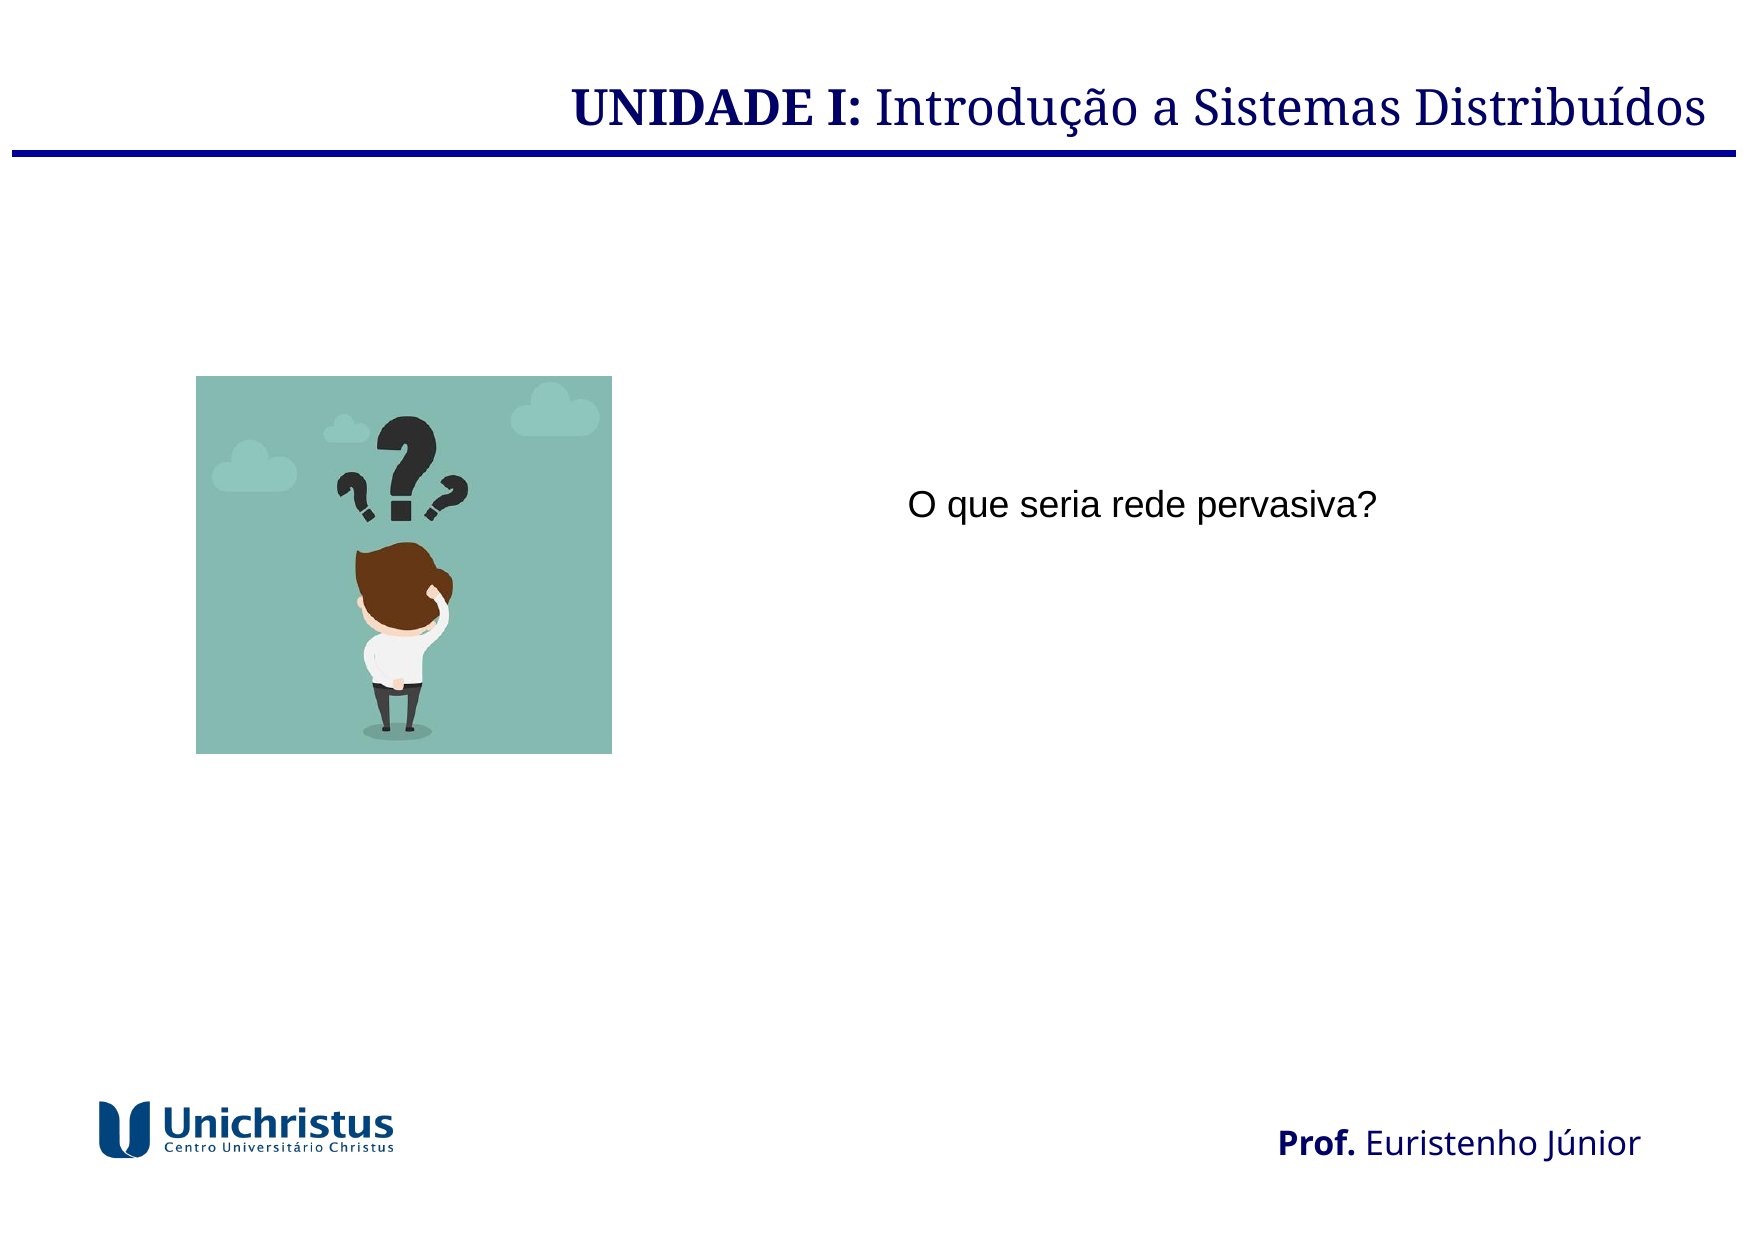

UNIDADE I: Introdução a Sistemas Distribuídos
O que seria rede pervasiva?
Prof. Euristenho Júnior